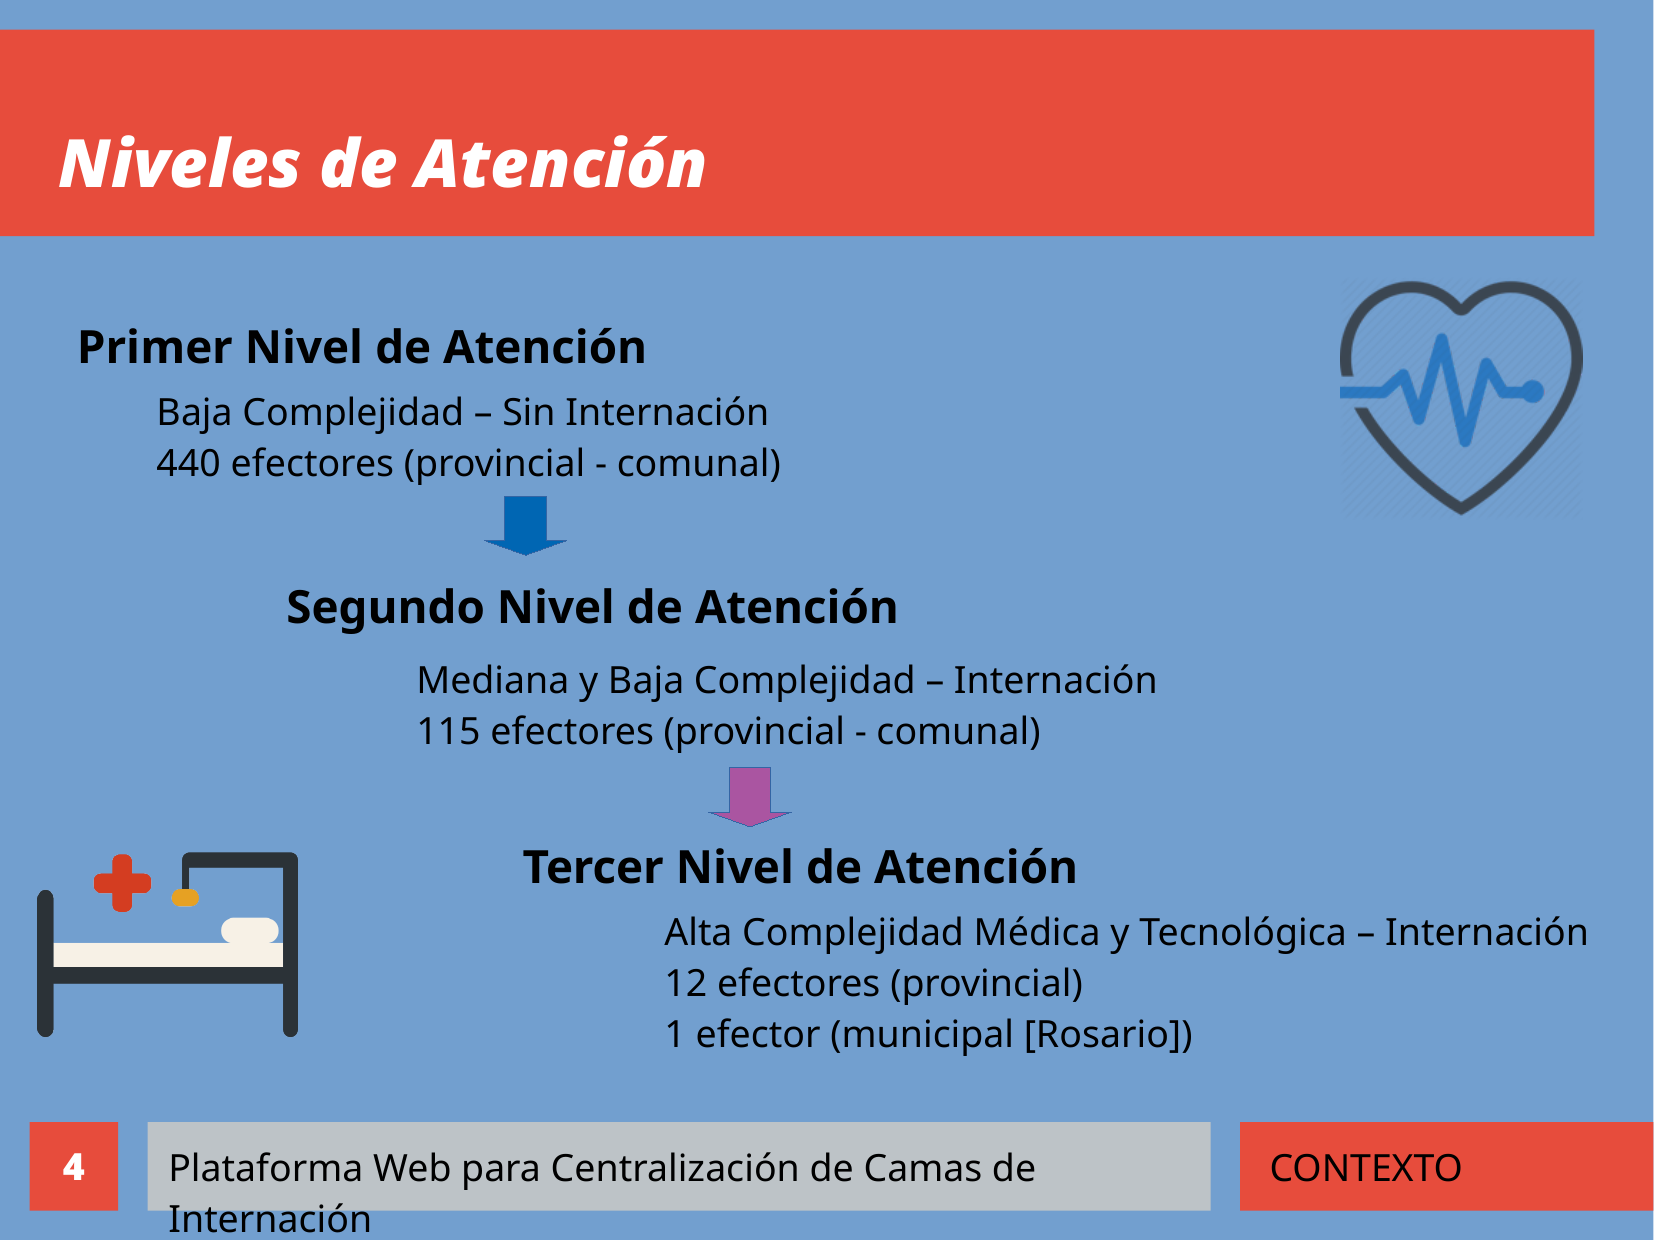

# Niveles de Atención
Primer Nivel de Atención
Baja Complejidad – Sin Internación
440 efectores (provincial - comunal)
Segundo Nivel de Atención
Mediana y Baja Complejidad – Internación
115 efectores (provincial - comunal)
Tercer Nivel de Atención
Alta Complejidad Médica y Tecnológica – Internación
12 efectores (provincial)
1 efector (municipal [Rosario])
4
Plataforma Web para Centralización de Camas de Internación
CONTEXTO